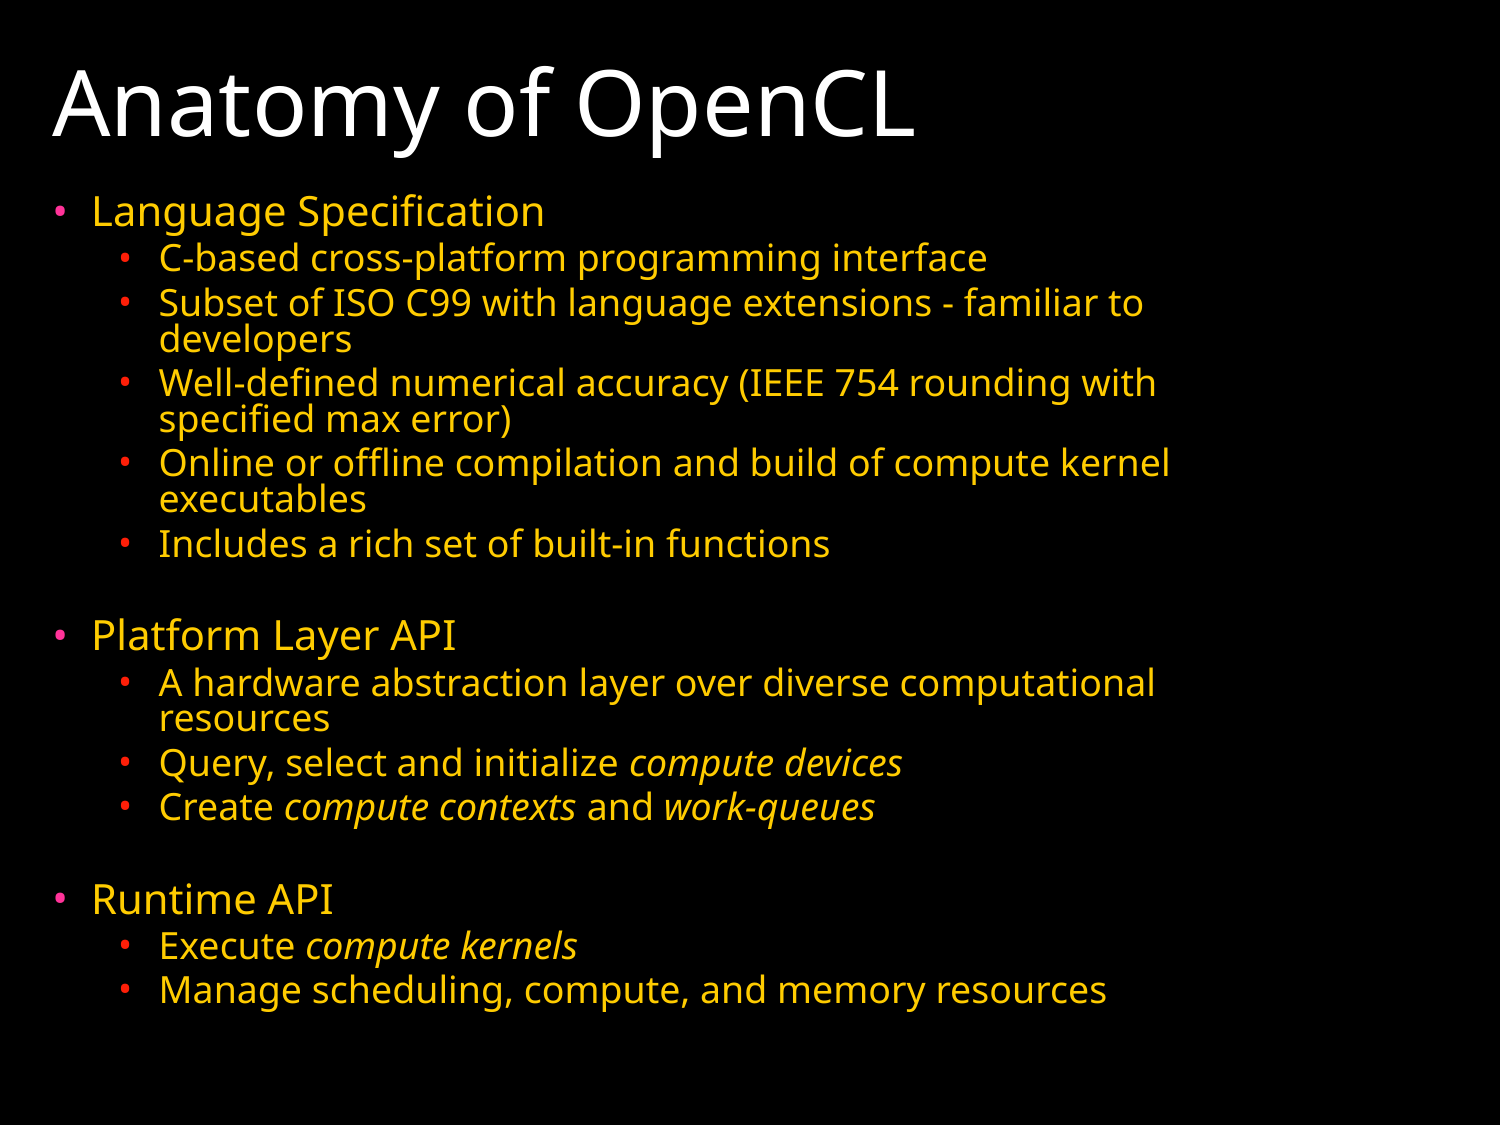

Anatomy of OpenCL
Language Specification
C-based cross-platform programming interface
Subset of ISO C99 with language extensions - familiar to developers
Well-defined numerical accuracy (IEEE 754 rounding with specified max error)
Online or offline compilation and build of compute kernel executables
Includes a rich set of built-in functions
Platform Layer API
A hardware abstraction layer over diverse computational resources
Query, select and initialize compute devices
Create compute contexts and work-queues
Runtime API
Execute compute kernels
Manage scheduling, compute, and memory resources